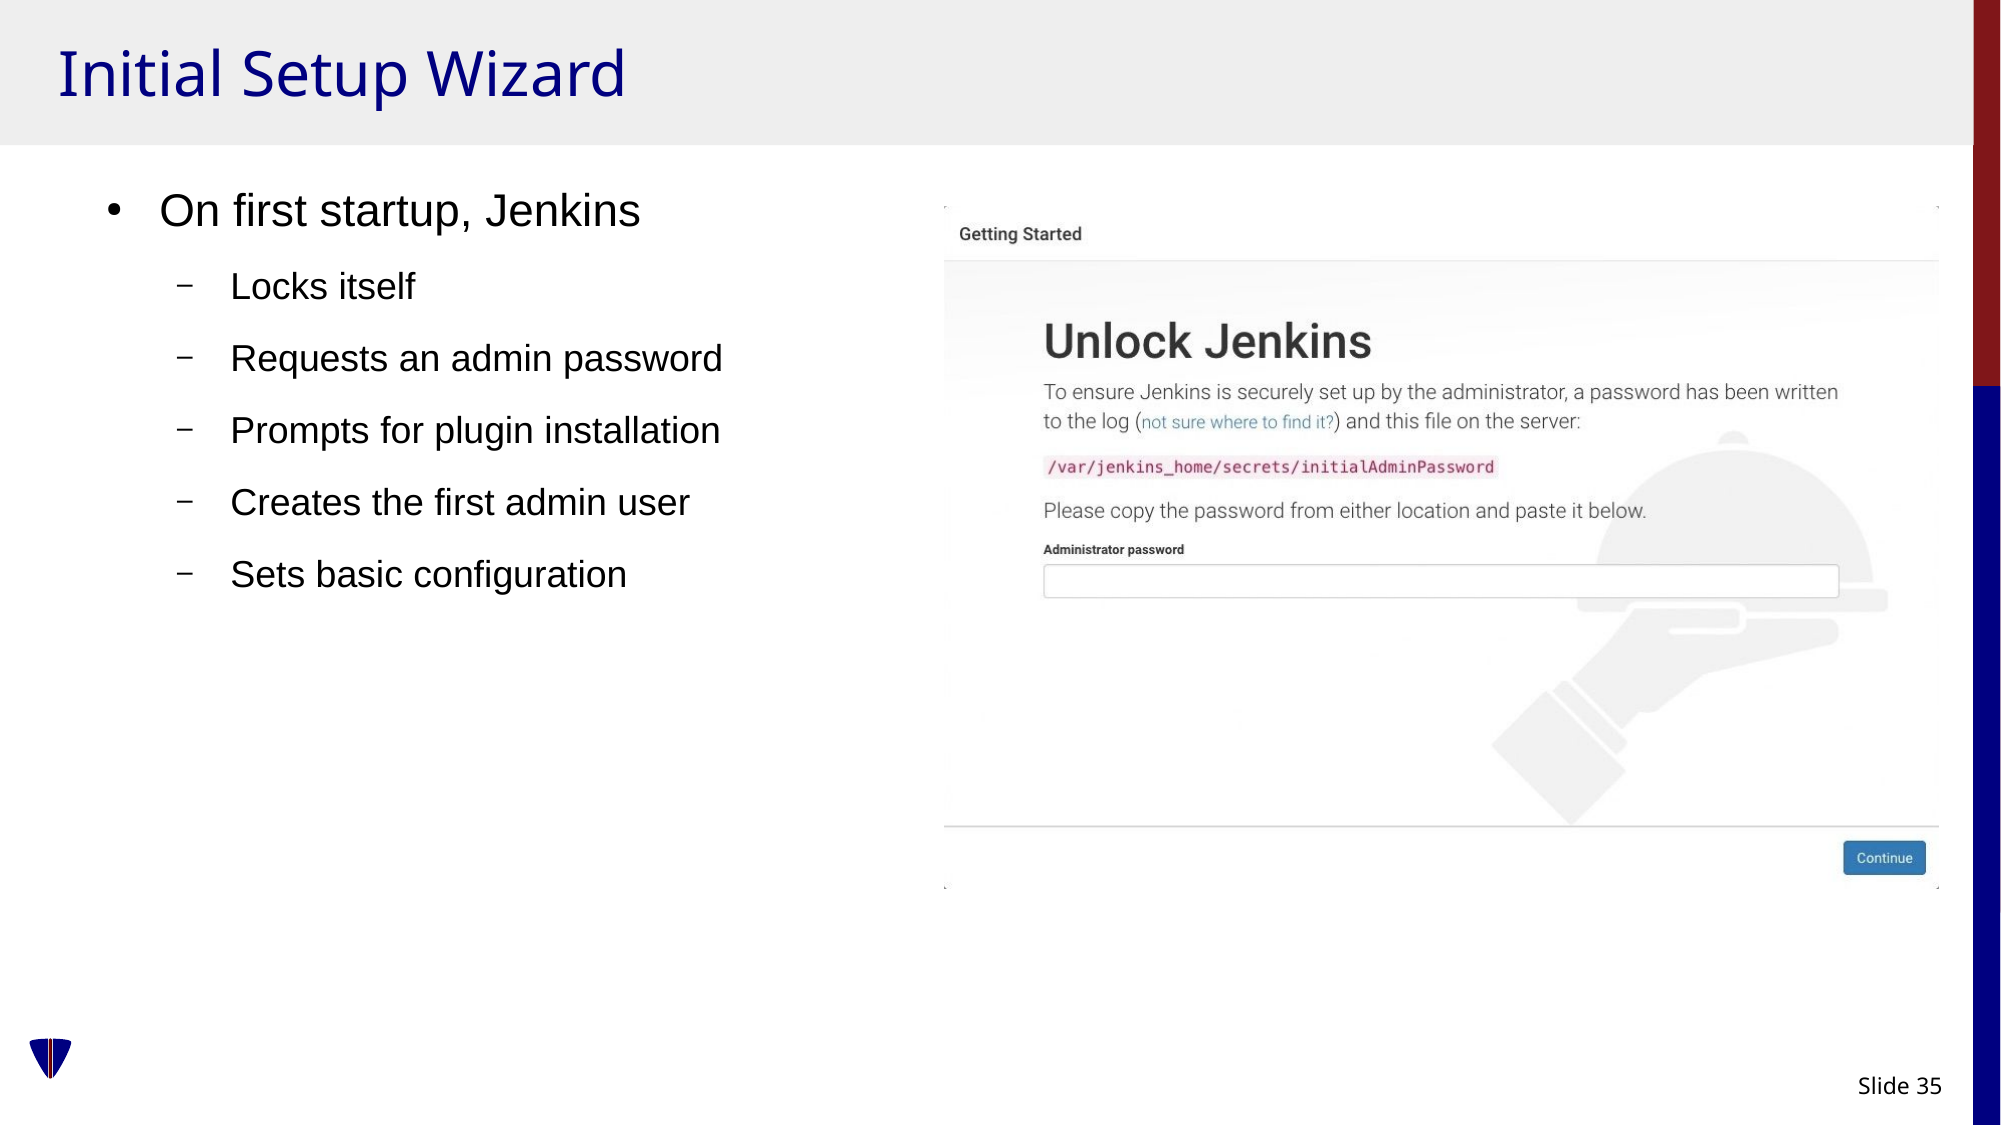

# Initial Setup Wizard
On first startup, Jenkins
Locks itself
Requests an admin password
Prompts for plugin installation
Creates the first admin user
Sets basic configuration